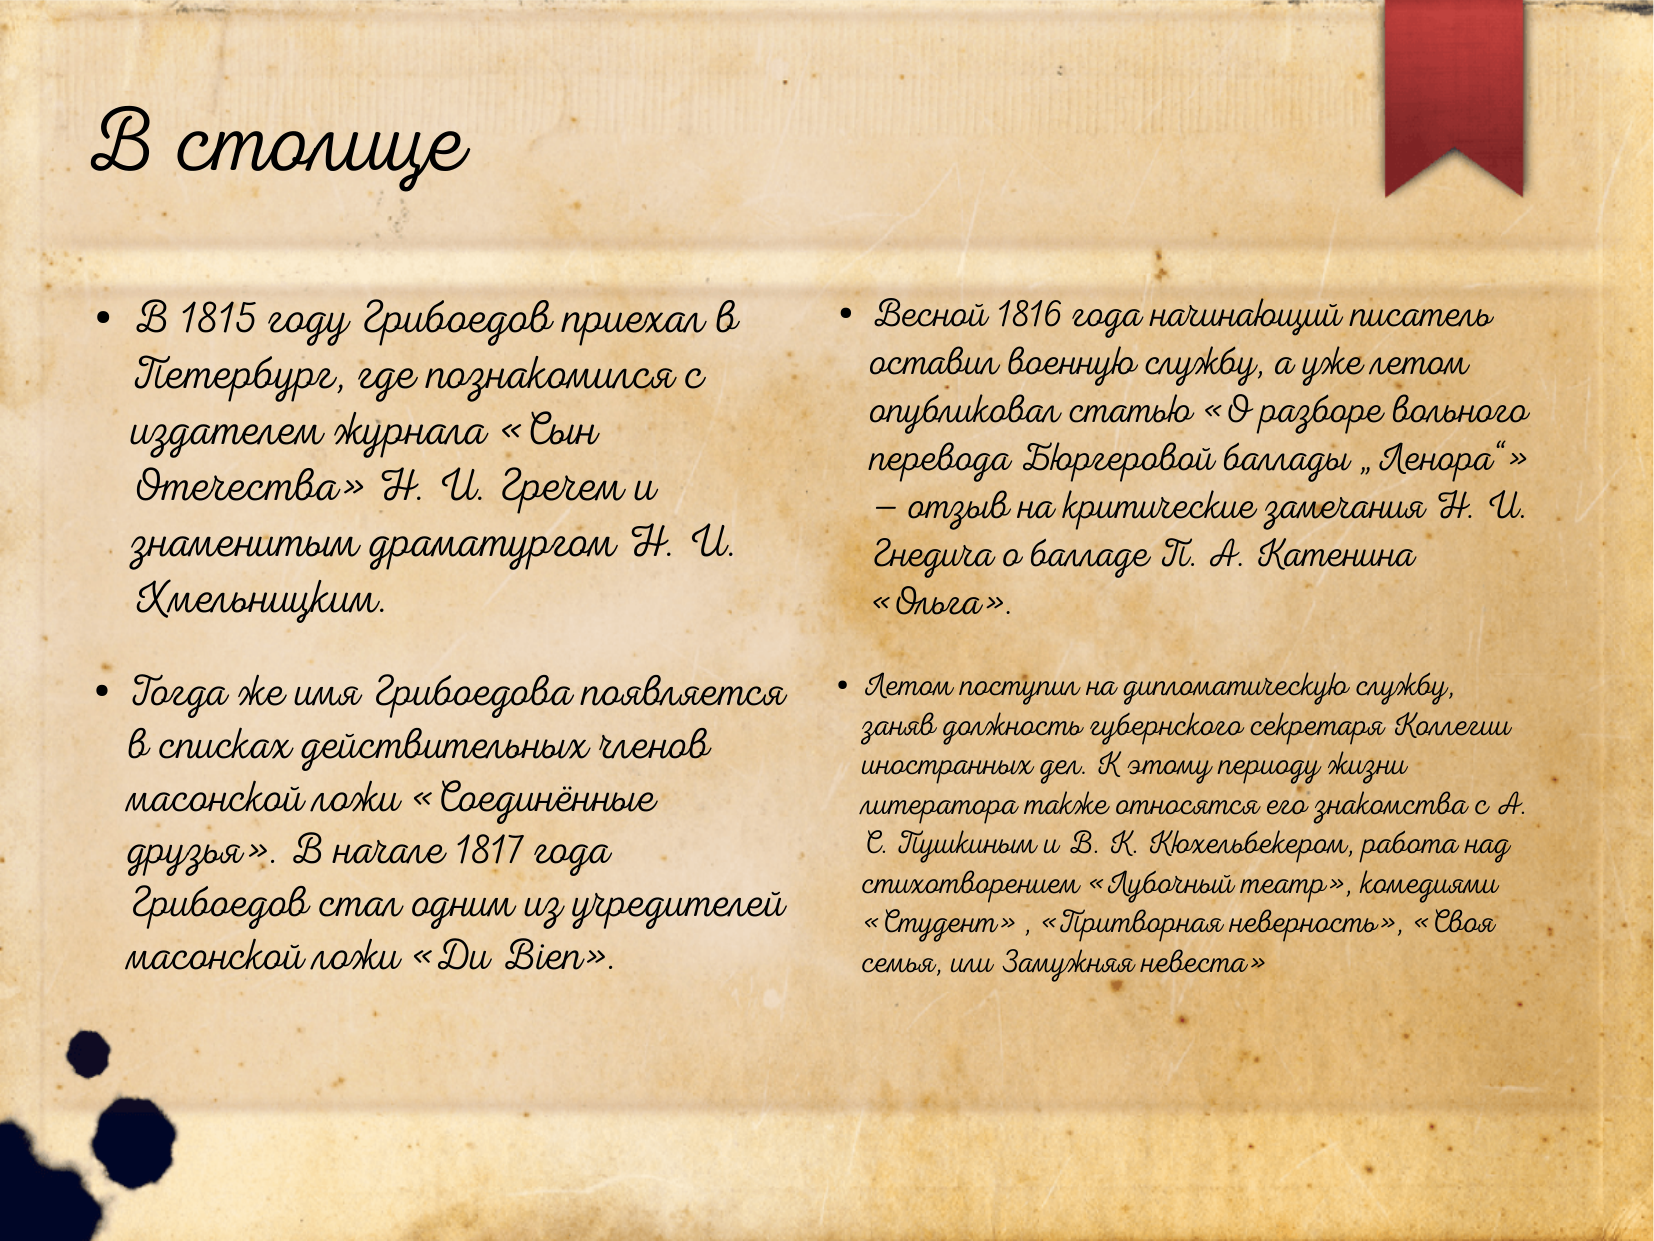

# В столице
В 1815 году Грибоедов приехал в Петербург, где познакомился с издателем журнала «Сын Отечества» Н. И. Гречем и знаменитым драматургом Н. И. Хмельницким.
Весной 1816 года начинающий писатель оставил военную службу, а уже летом опубликовал статью «О разборе вольного перевода Бюргеровой баллады „Ленора“» — отзыв на критические замечания Н. И. Гнедича о балладе П. А. Катенина «Ольга».
Тогда же имя Грибоедова появляется в списках действительных членов масонской ложи «Соединённые друзья». В начале 1817 года Грибоедов стал одним из учредителей масонской ложи «Du Bien».
Летом поступил на дипломатическую службу, заняв должность губернского секретаря Коллегии иностранных дел. К этому периоду жизни литератора также относятся его знакомства с А. С. Пушкиным и В. К. Кюхельбекером, работа над стихотворением «Лубочный театр», комедиями «Студент» , «Притворная неверность», «Своя семья, или Замужняя невеста»